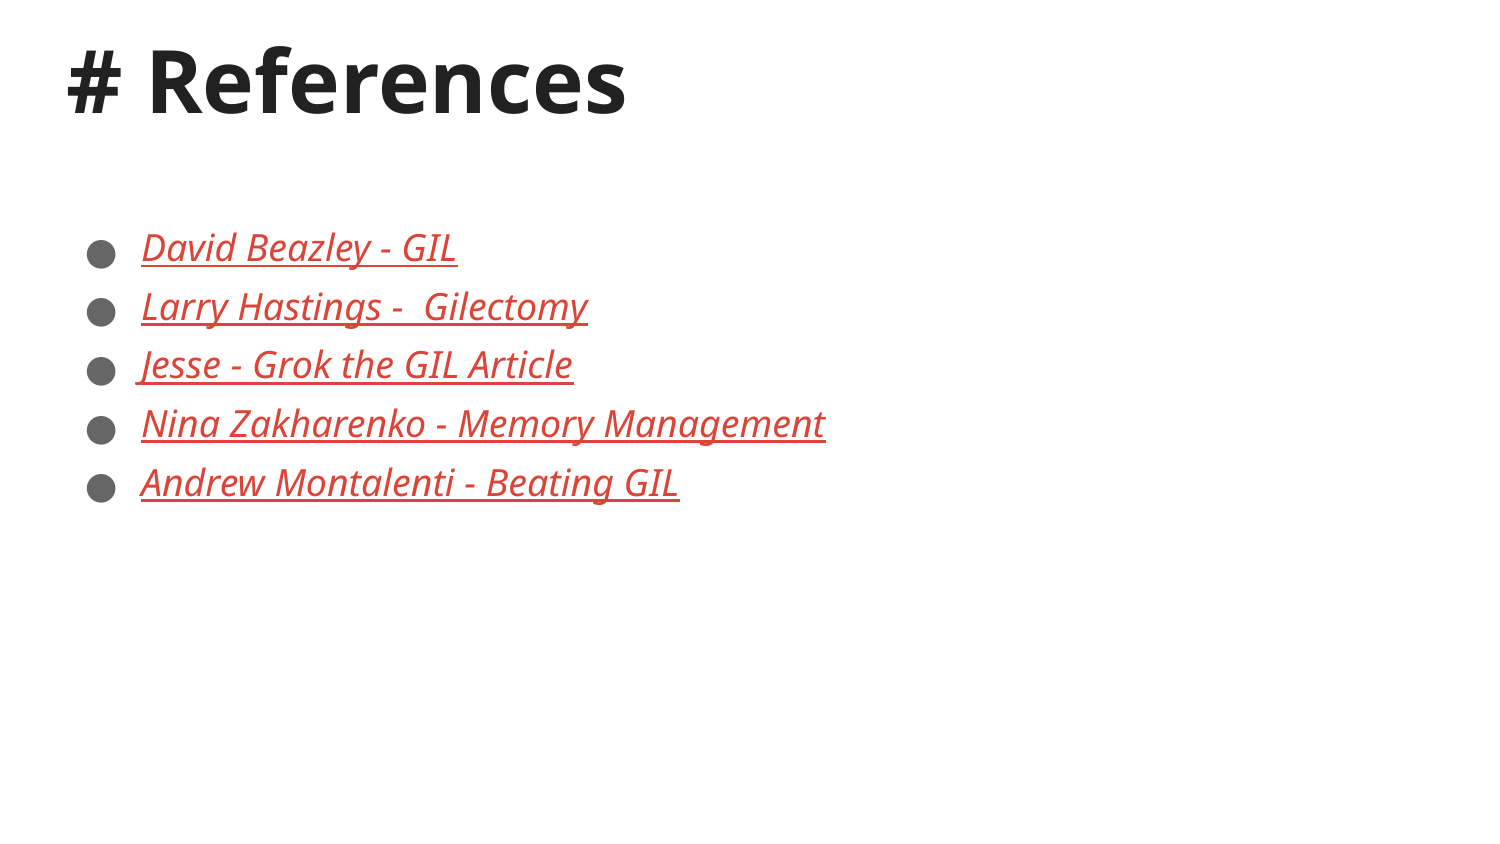

# References
# David Beazley - GIL
Larry Hastings - Gilectomy
Jesse - Grok the GIL Article
Nina Zakharenko - Memory Management
Andrew Montalenti - Beating GIL